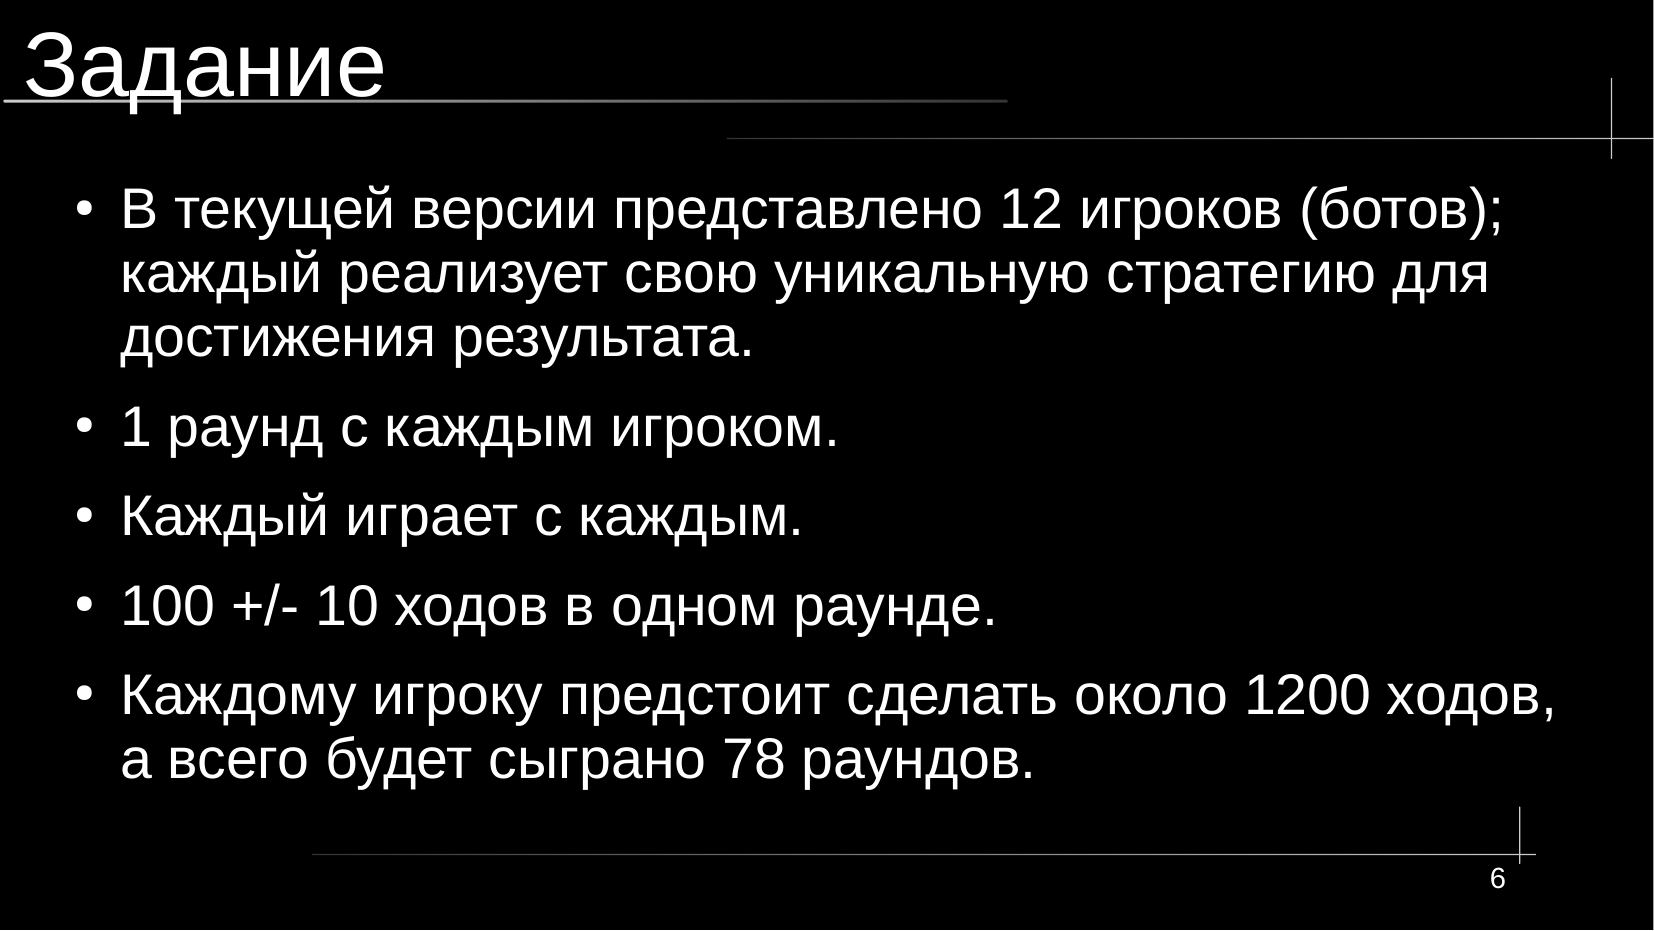

# Задание
В текущей версии представлено 12 игроков (ботов); каждый реализует свою уникальную стратегию для достижения результата.
1 раунд с каждым игроком.
Каждый играет с каждым.
100 +/- 10 ходов в одном раунде.
Каждому игроку предстоит сделать около 1200 ходов, а всего будет сыграно 78 раундов.
6